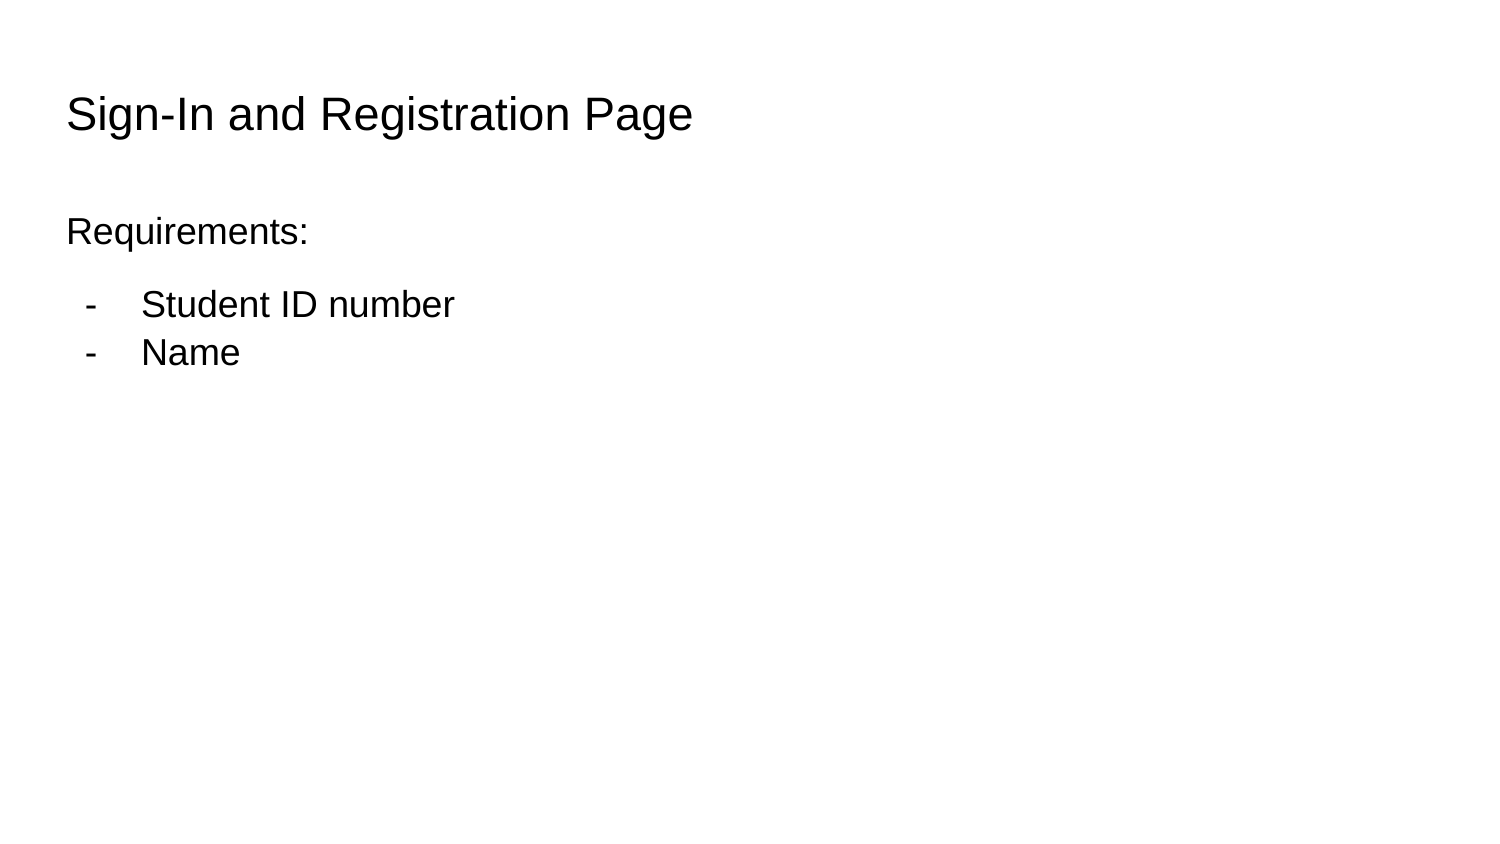

# Sign-In and Registration Page
Requirements:
Student ID number
Name